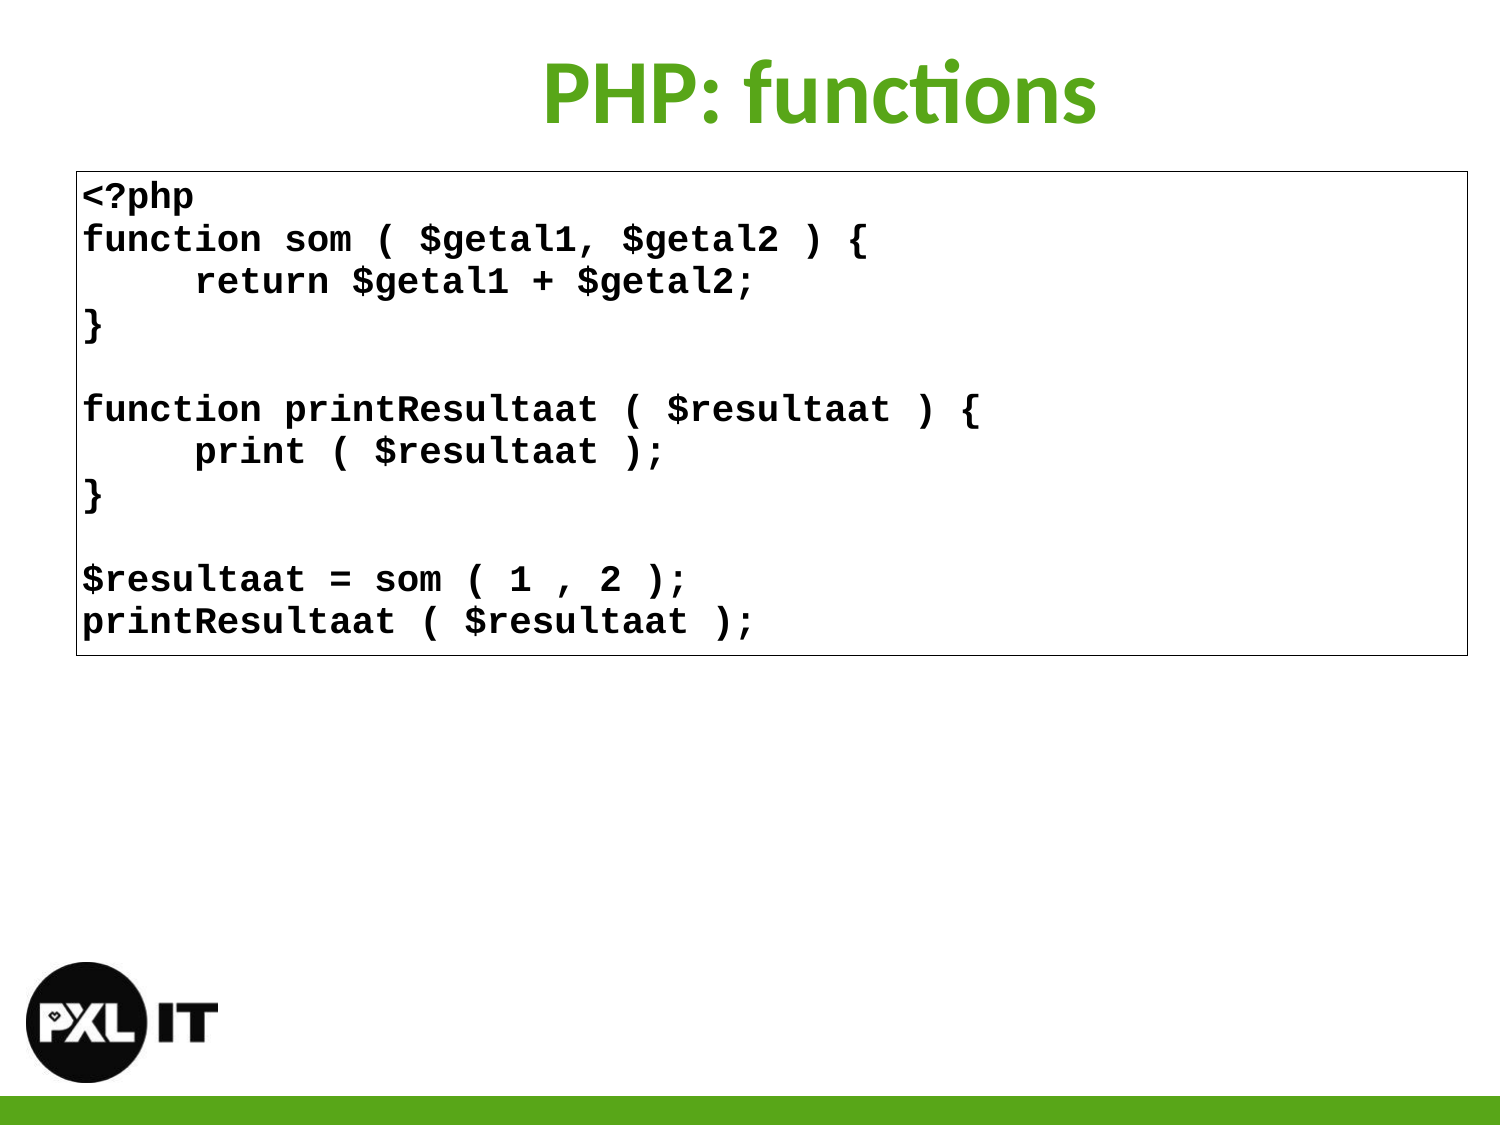

PHP: functions
| <?php function som ( $getal1, $getal2 ) { return $getal1 + $getal2; } function printResultaat ( $resultaat ) { print ( $resultaat ); } $resultaat = som ( 1 , 2 ); printResultaat ( $resultaat ); |
| --- |